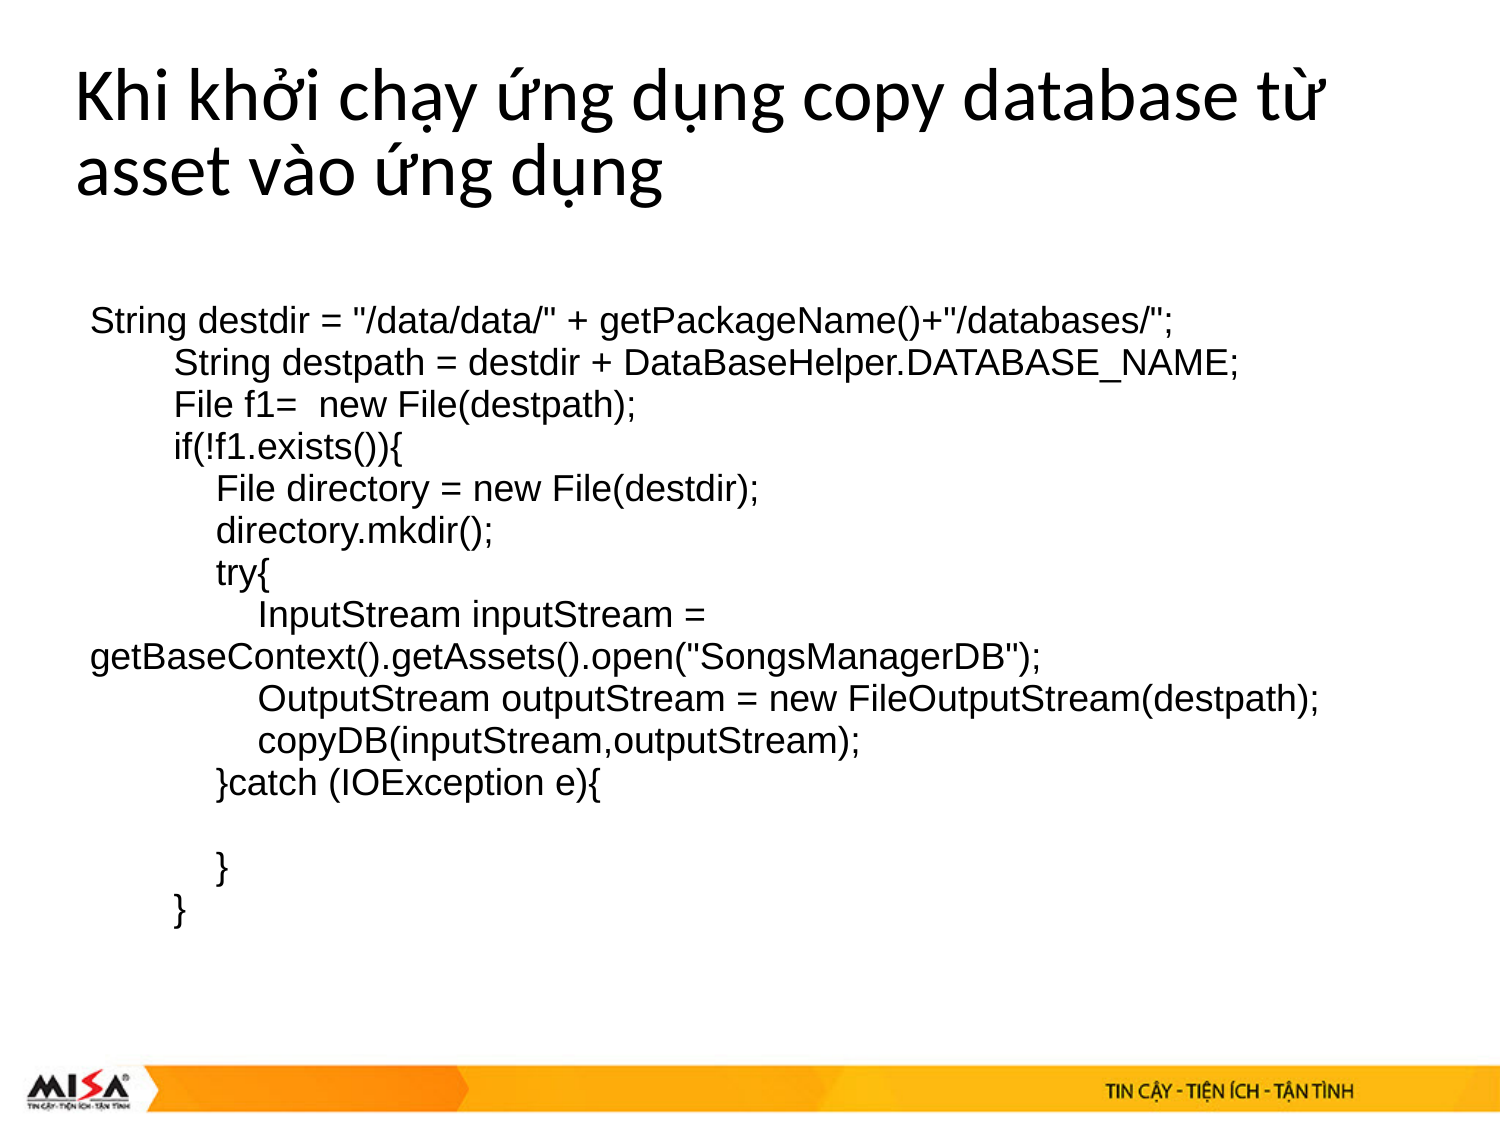

# Khi khởi chạy ứng dụng copy database từ asset vào ứng dụng
String destdir = "/data/data/" + getPackageName()+"/databases/";
 String destpath = destdir + DataBaseHelper.DATABASE_NAME;
 File f1= new File(destpath);
 if(!f1.exists()){
 File directory = new File(destdir);
 directory.mkdir();
 try{
 InputStream inputStream = getBaseContext().getAssets().open("SongsManagerDB");
 OutputStream outputStream = new FileOutputStream(destpath);
 copyDB(inputStream,outputStream);
 }catch (IOException e){
 }
 }